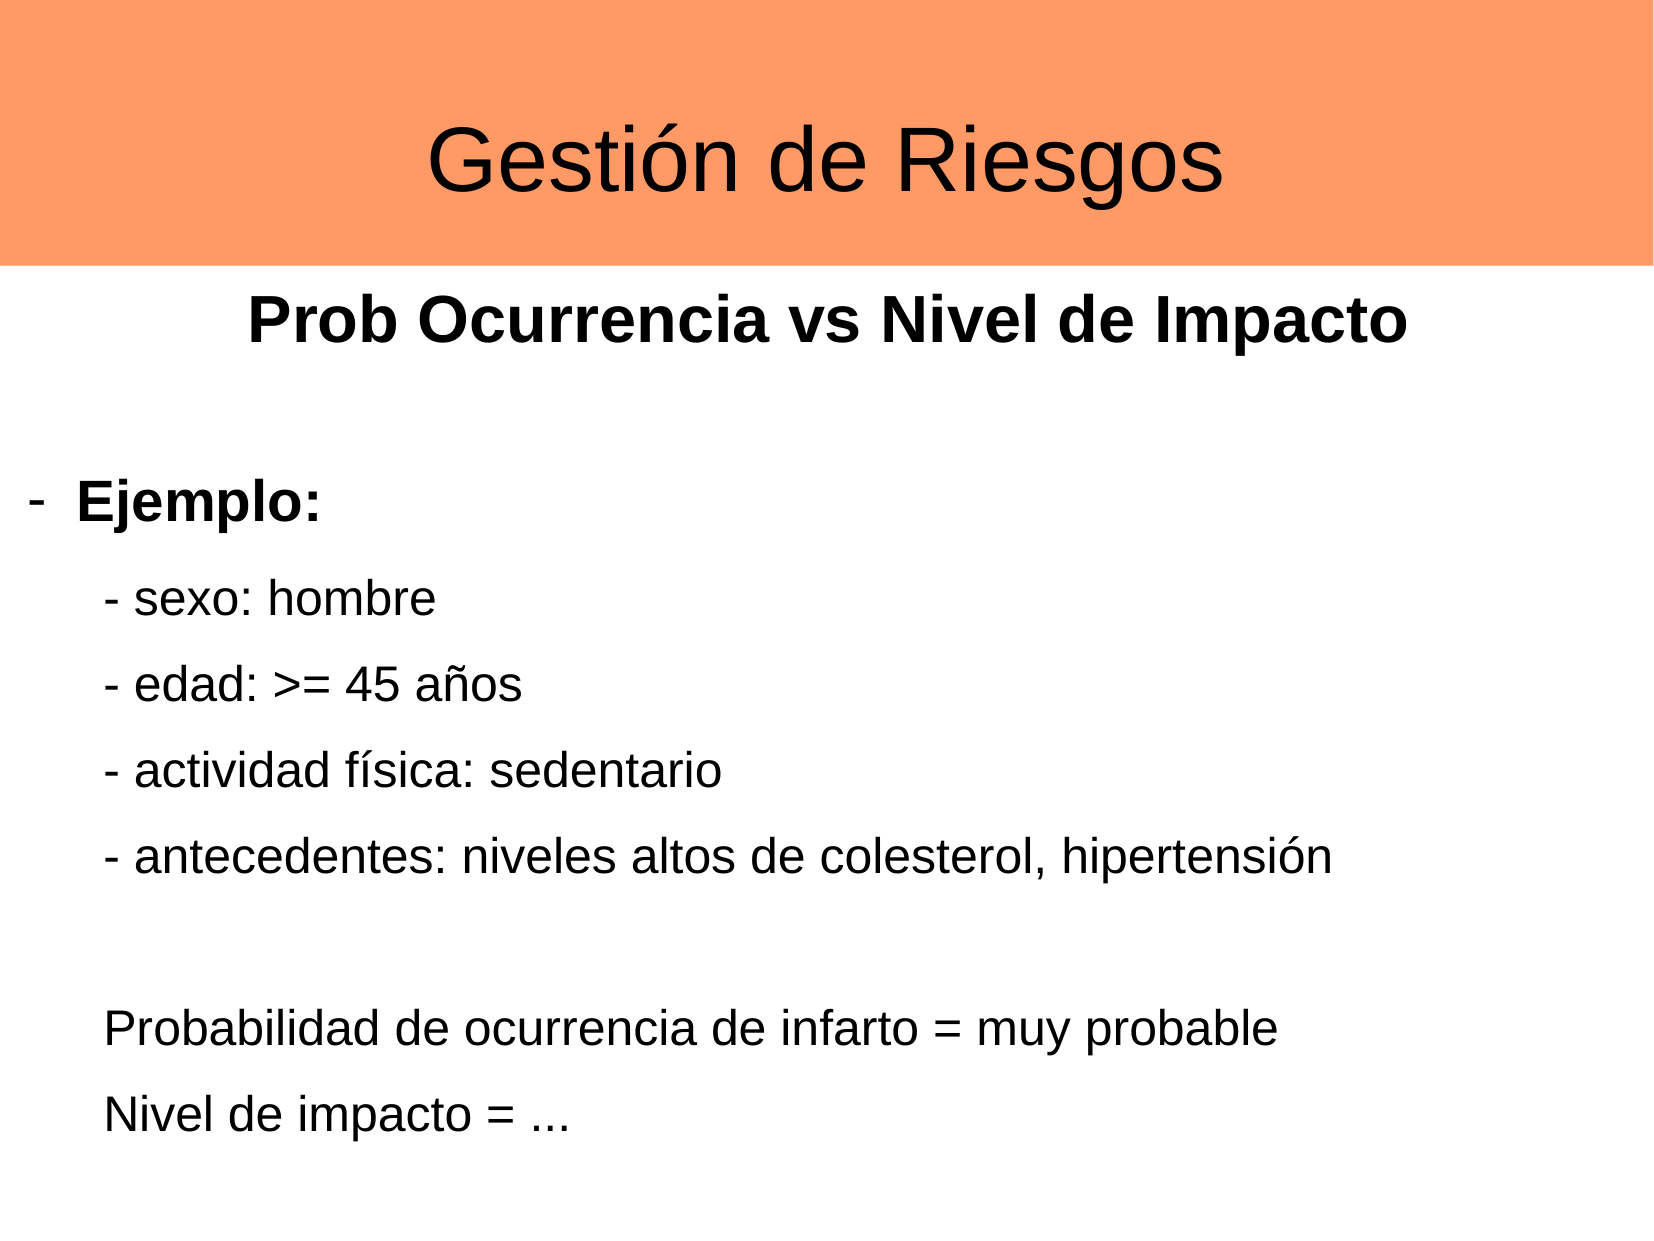

Gestión de Riesgos
Prob Ocurrencia vs Nivel de Impacto
Ejemplo:
- sexo: hombre
- edad: >= 45 años
- actividad física: sedentario
- antecedentes: niveles altos de colesterol, hipertensión
Probabilidad de ocurrencia de infarto = muy probable
Nivel de impacto = ...